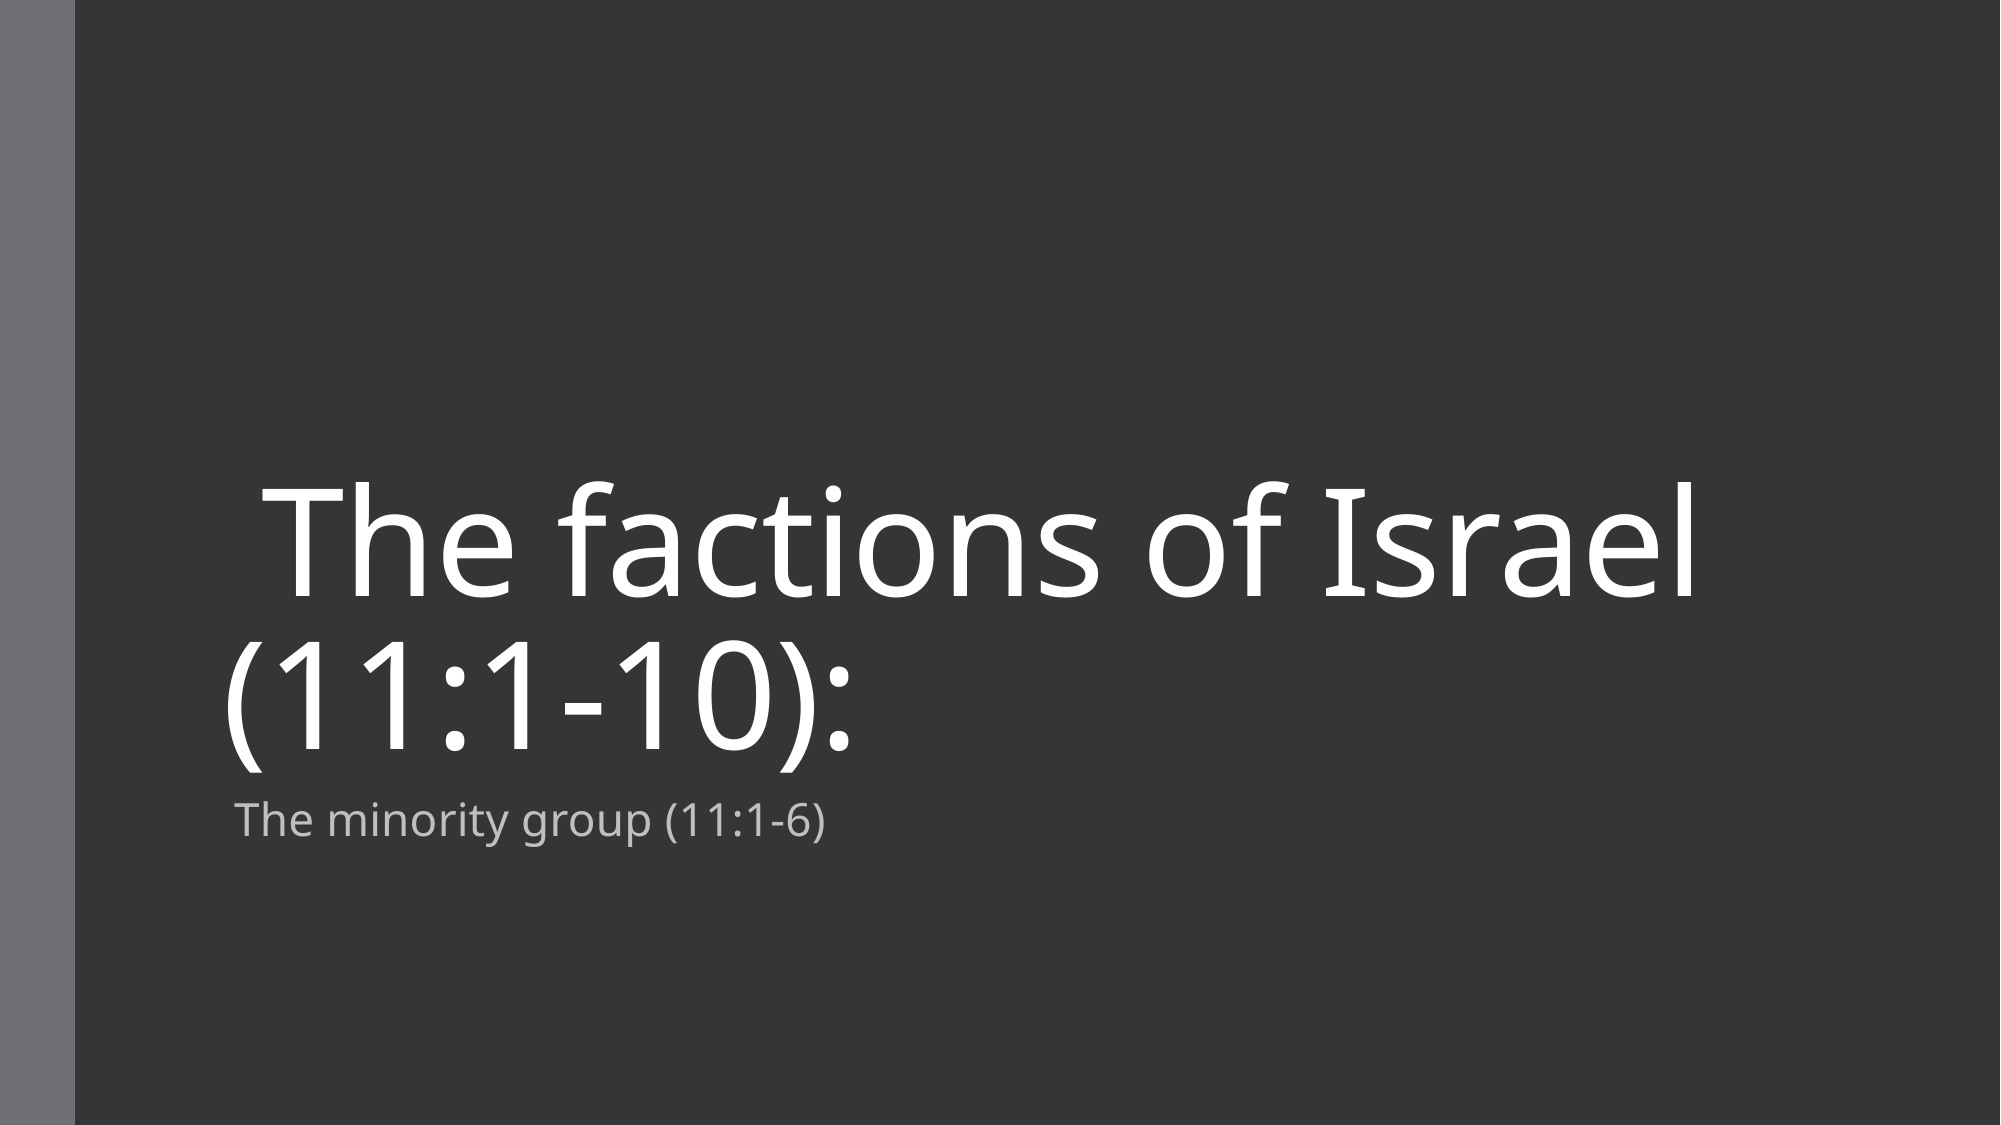

# The factions of Israel (11:1-10):
 The minority group (11:1-6)